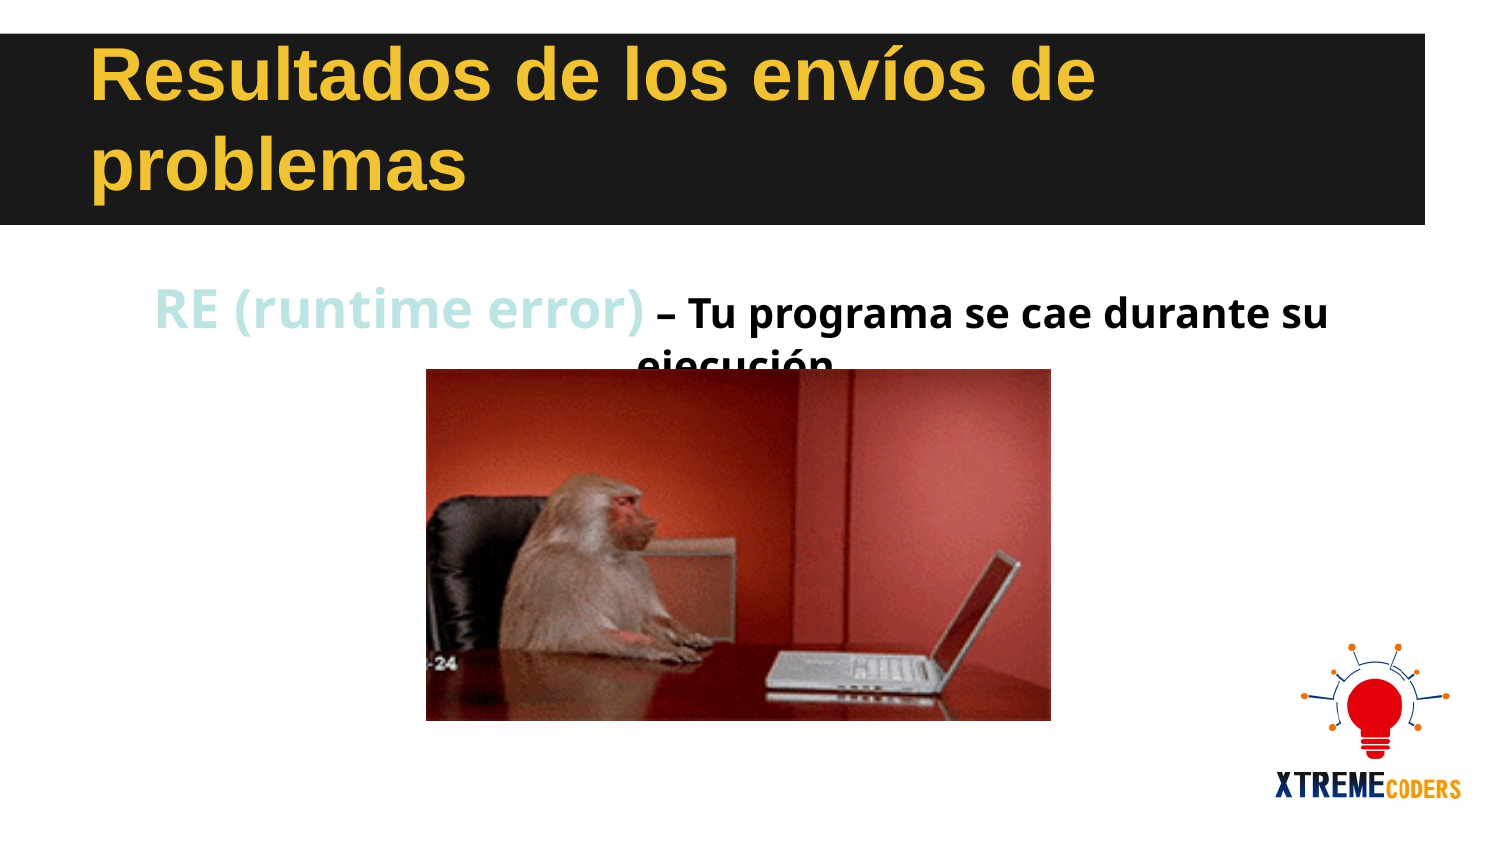

Resultados de los envíos de problemas
RE (runtime error) – Tu programa se cae durante su ejecución.